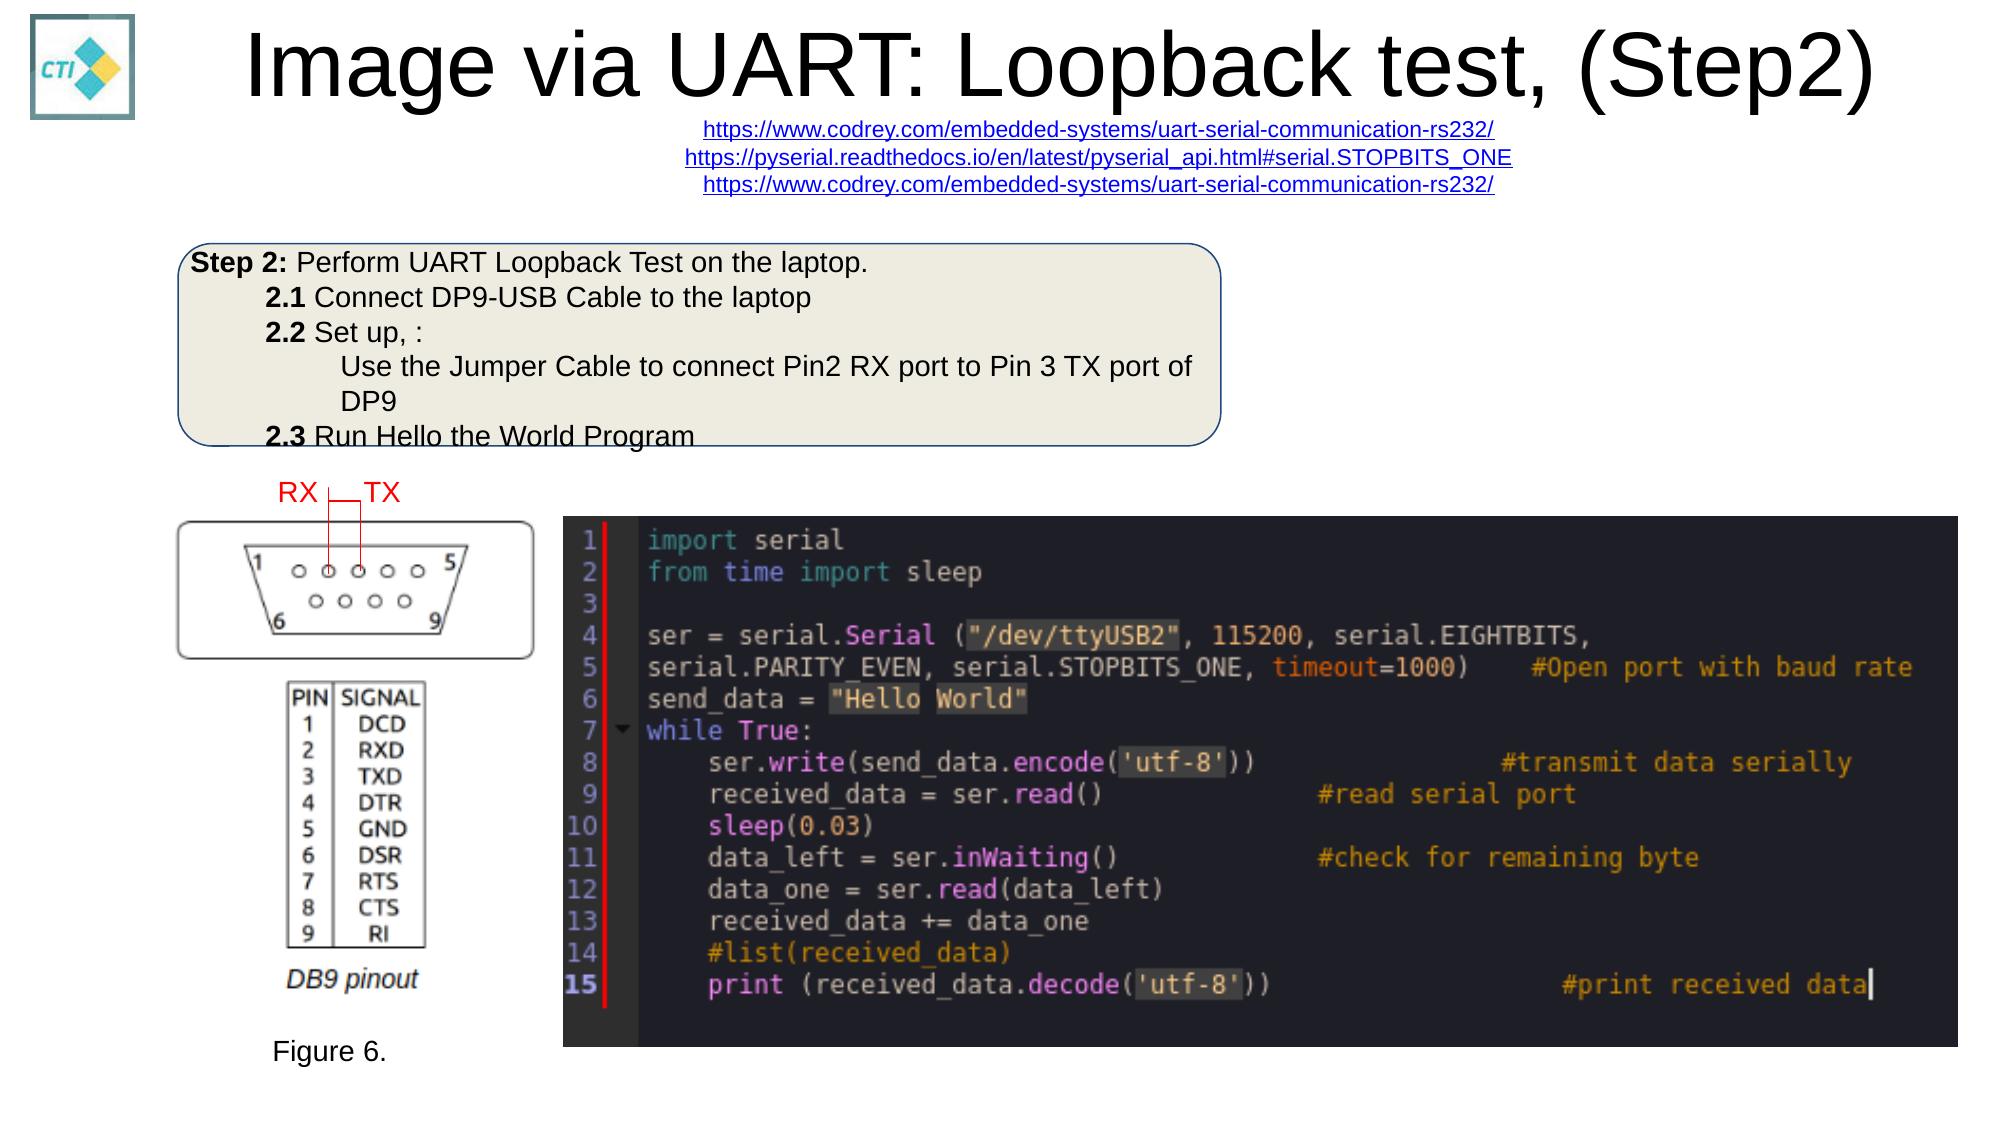

Image via UART: Loopback test, (Step2)
https://www.codrey.com/embedded-systems/uart-serial-communication-rs232/
https://pyserial.readthedocs.io/en/latest/pyserial_api.html#serial.STOPBITS_ONE
https://www.codrey.com/embedded-systems/uart-serial-communication-rs232/
Step 2: Perform UART Loopback Test on the laptop.
2.1 Connect DP9-USB Cable to the laptop
2.2 Set up, :
Use the Jumper Cable to connect Pin2 RX port to Pin 3 TX port of
DP9
2.3 Run Hello the World Program
RX
TX
Figure 6.